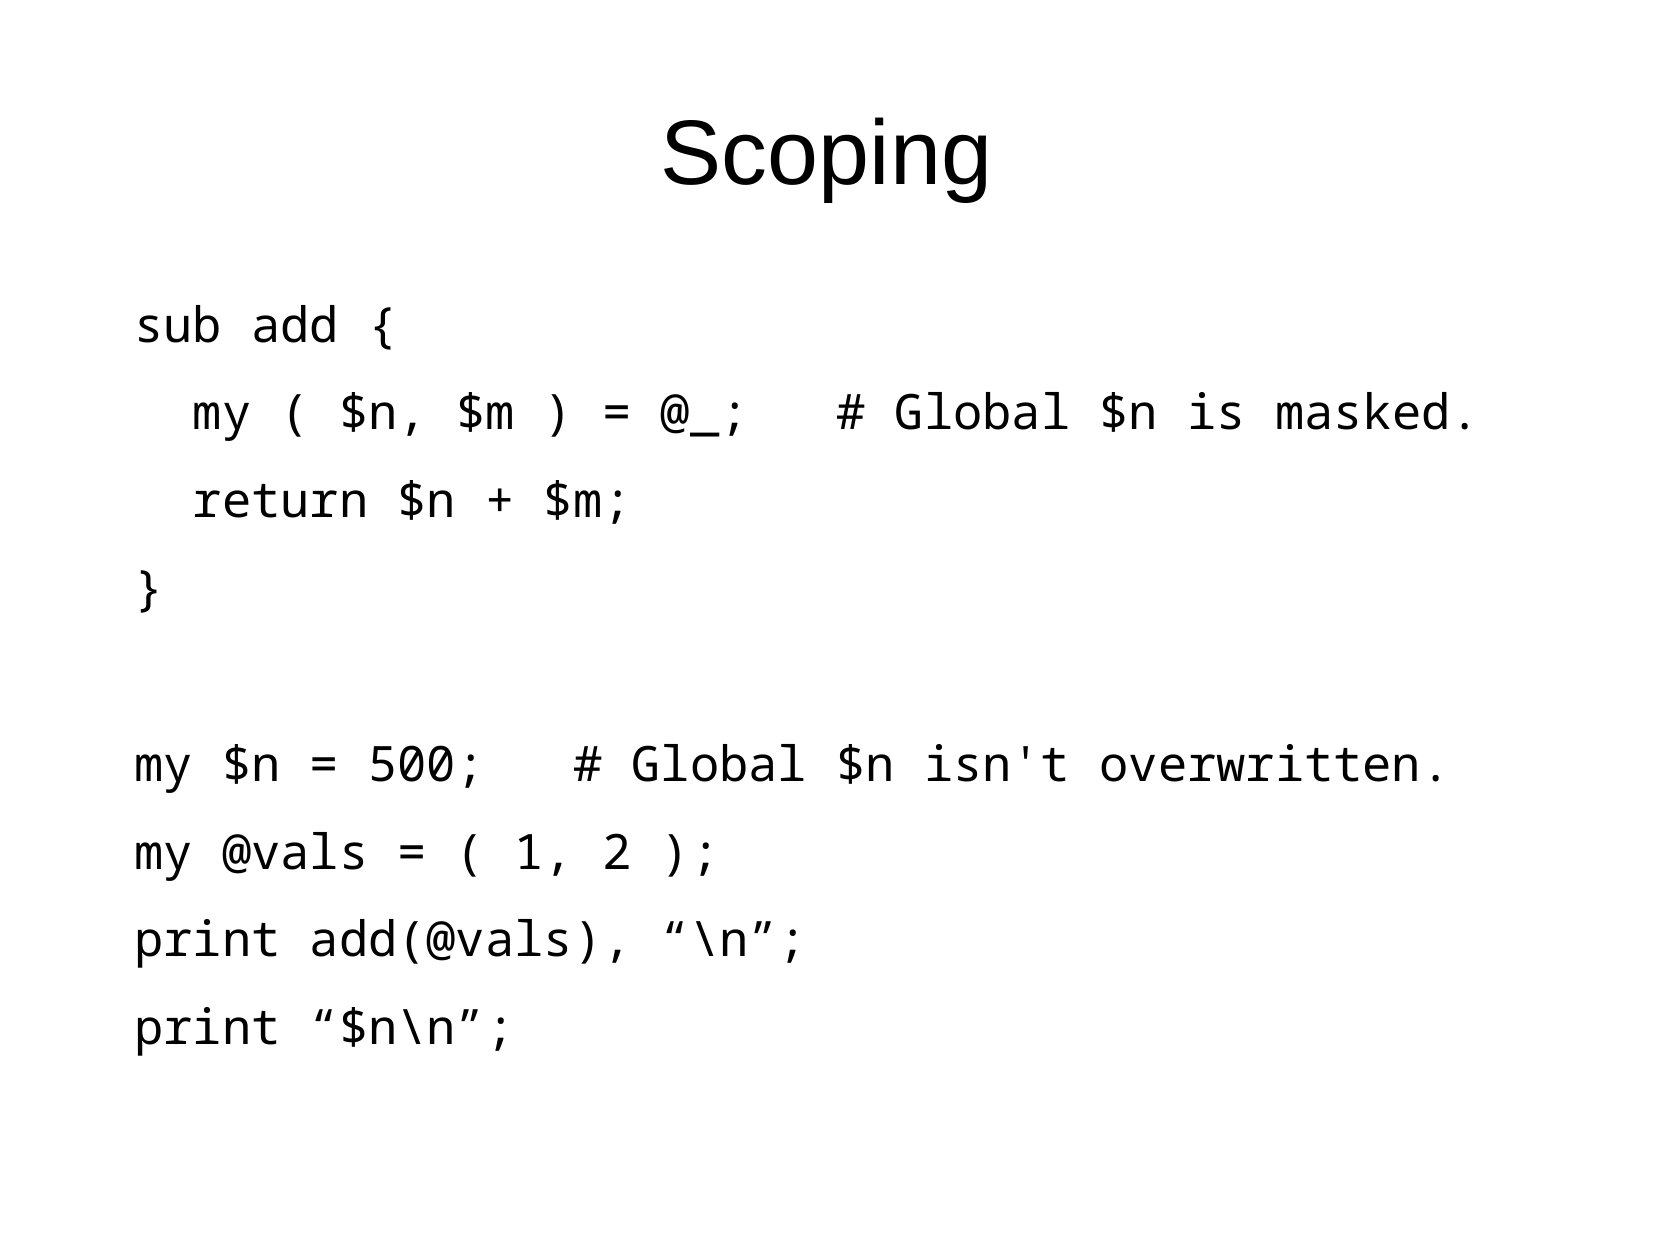

# Scoping
sub add {
 my ( $n, $m ) = @_; # Global $n is masked.
 return $n + $m;
}
my $n = 500; # Global $n isn't overwritten.
my @vals = ( 1, 2 );
print add(@vals), “\n”;
print “$n\n”;